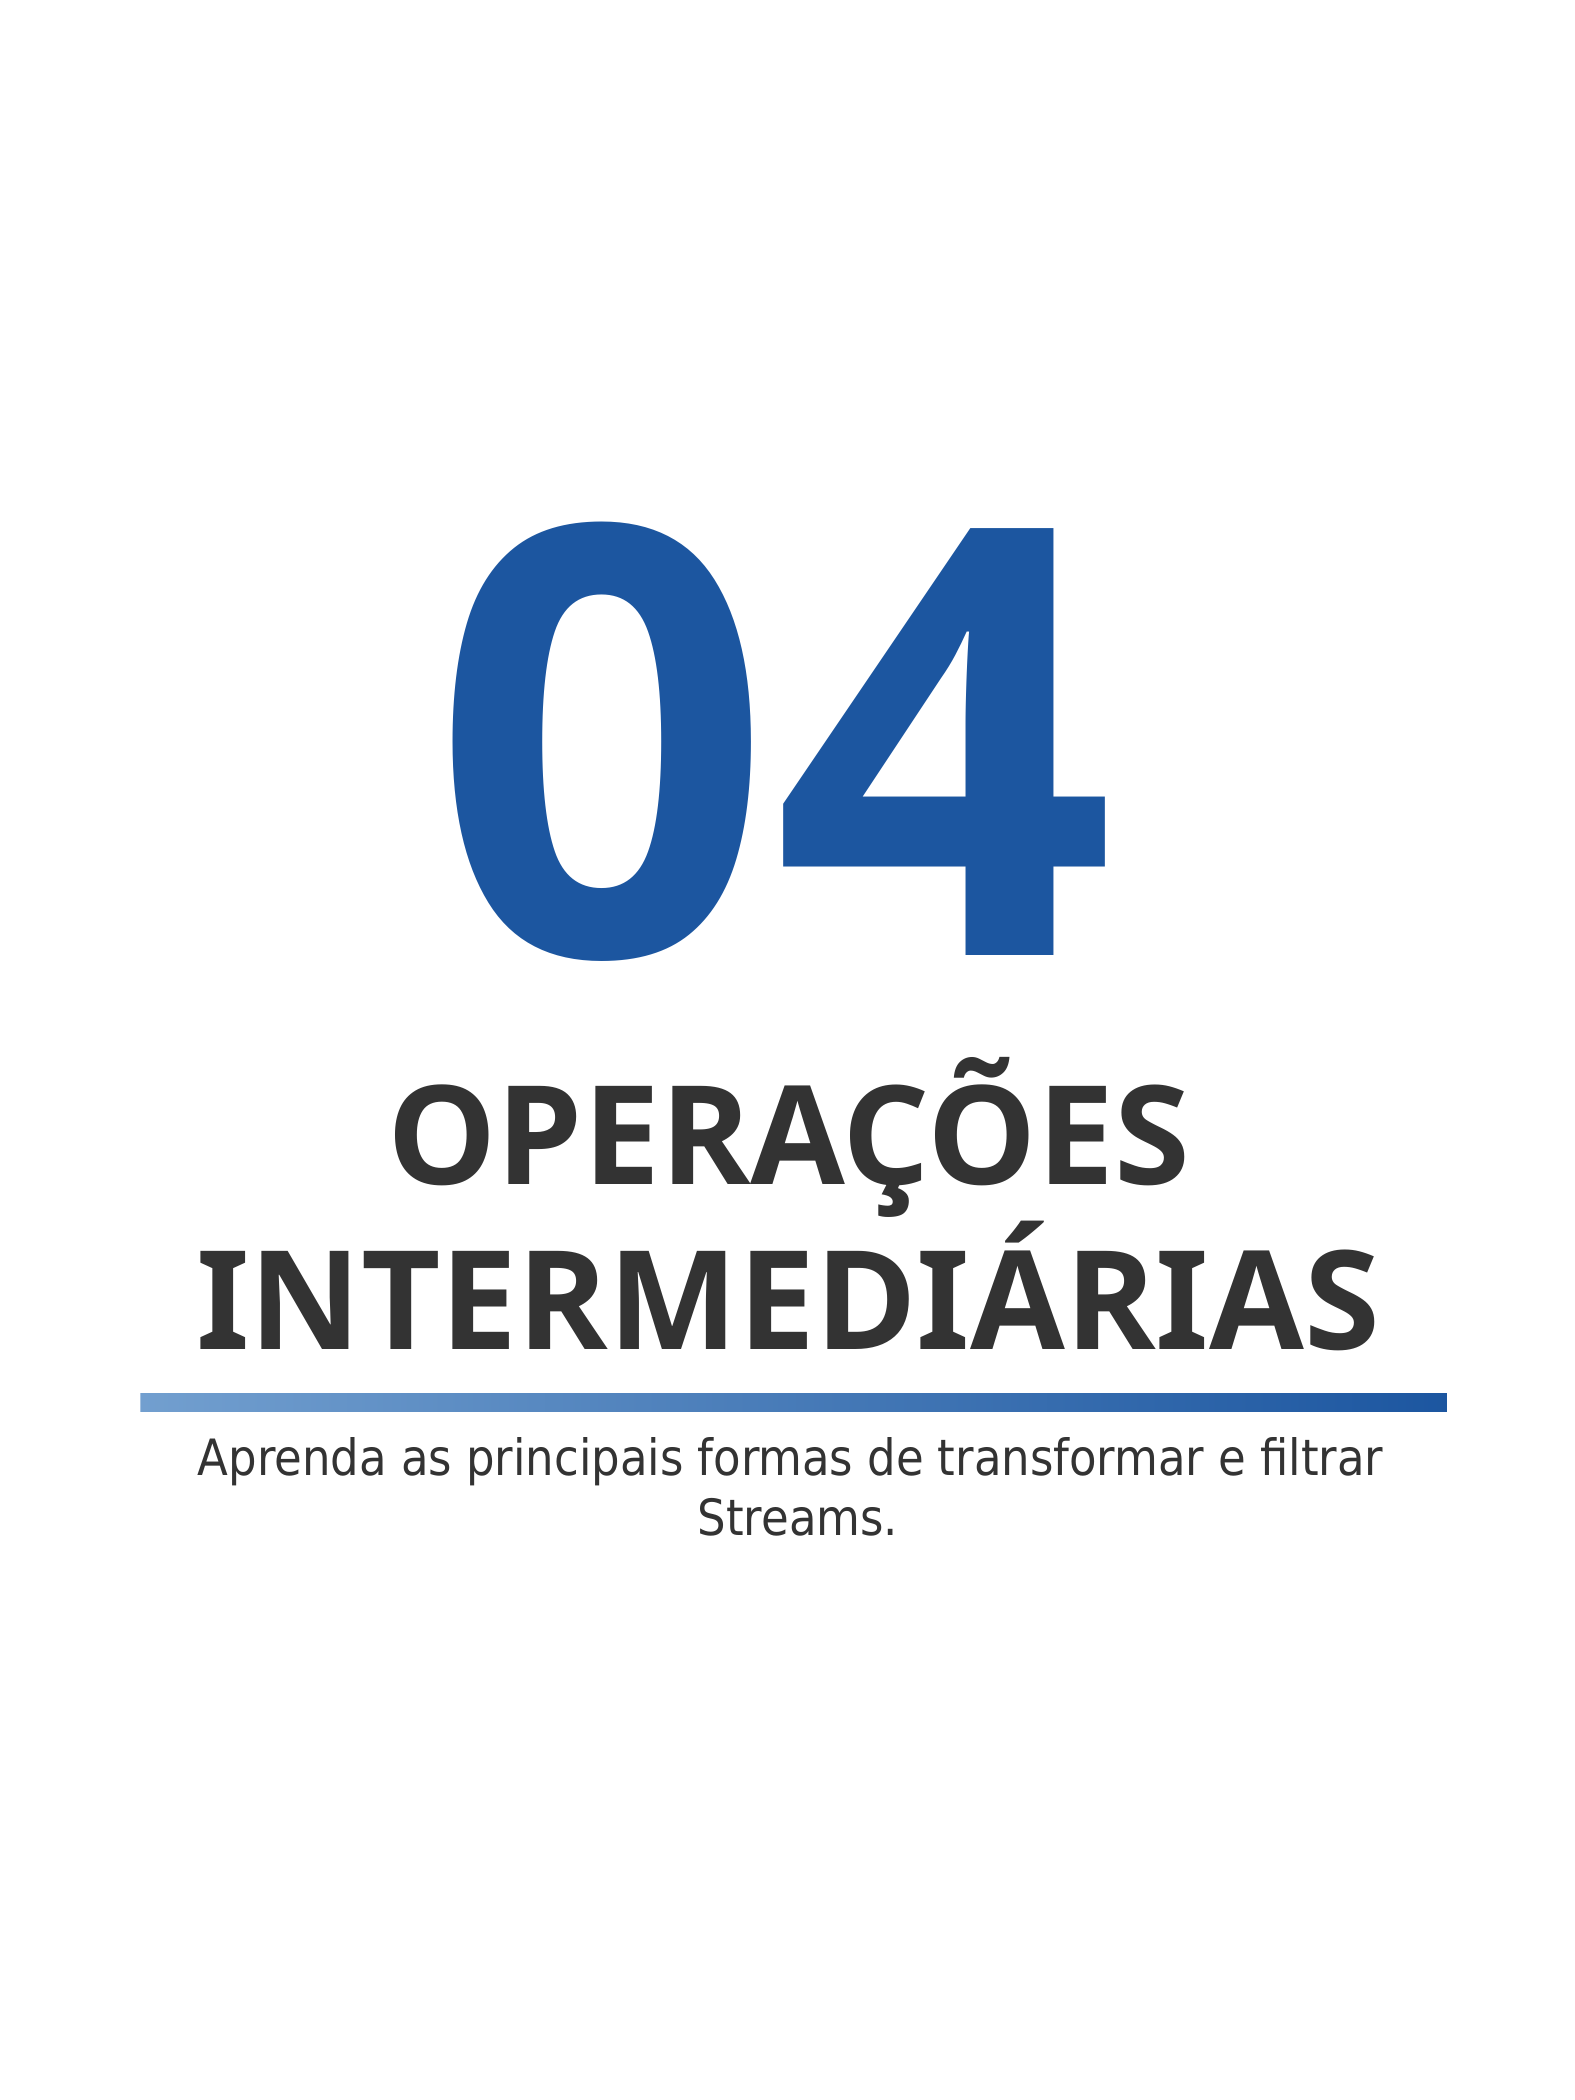

04
OPERAÇÕES INTERMEDIÁRIAS
Aprenda as principais formas de transformar e filtrar Streams.
STREAM API JAVA - EDER FONSECA
9